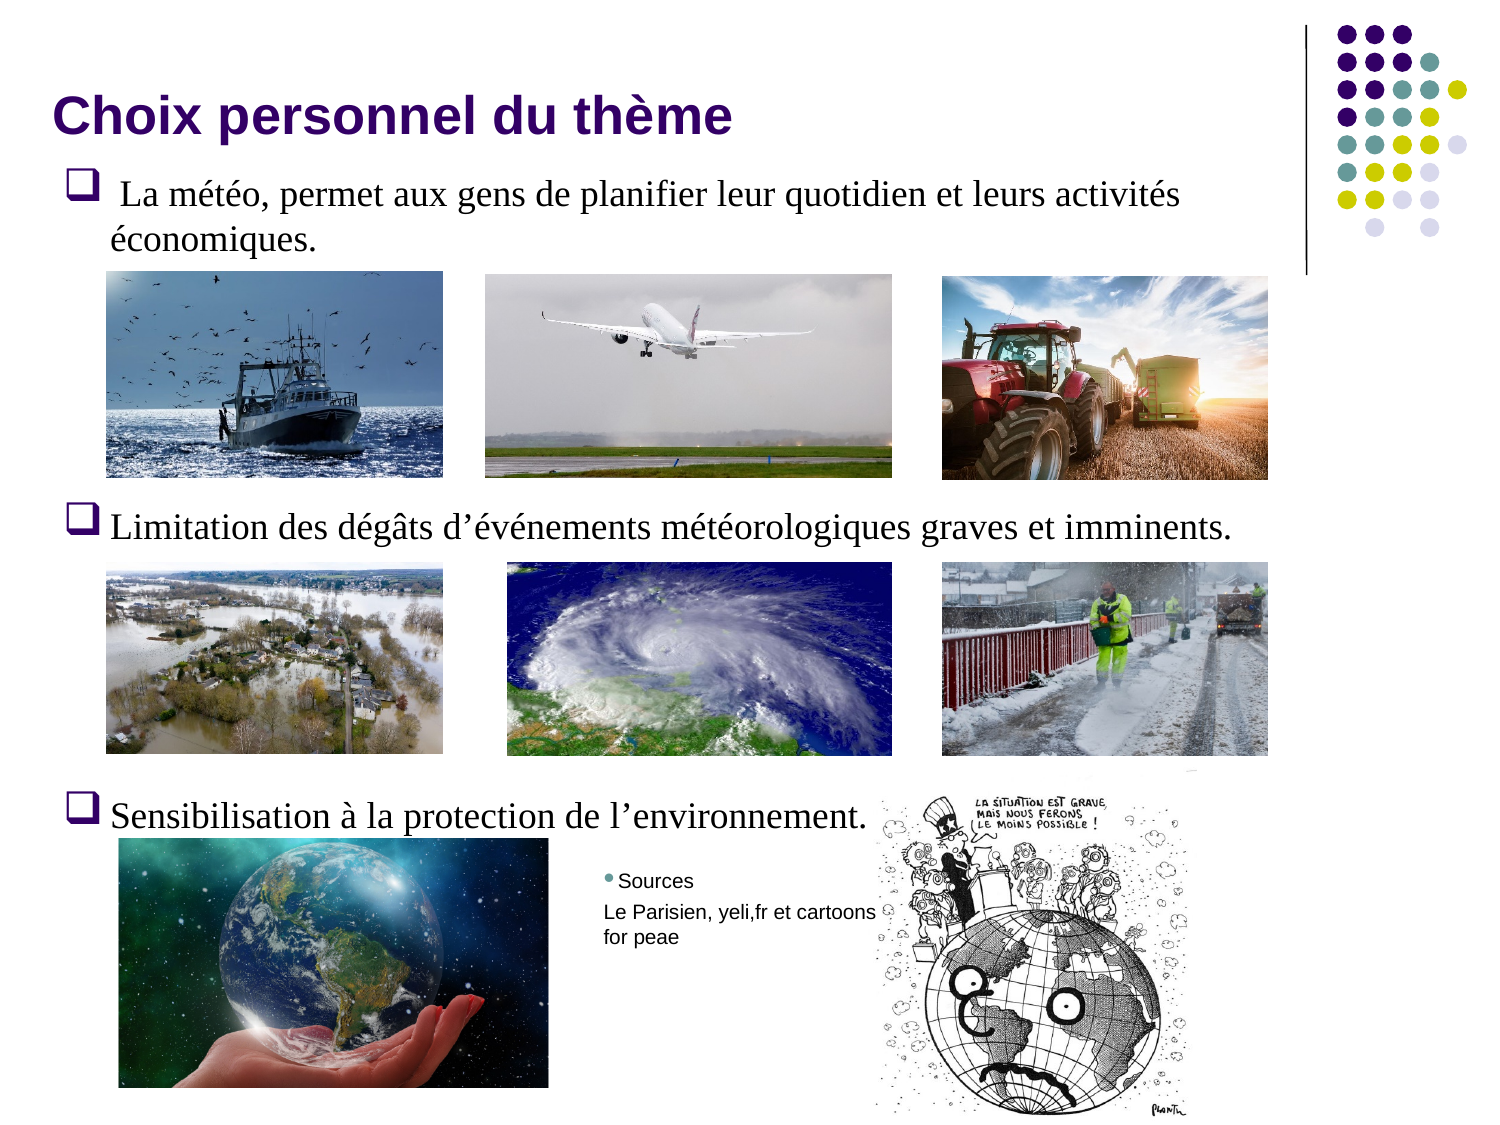

Choix personnel du thème
 La météo, permet aux gens de planifier leur quotidien et leurs activités économiques.
Limitation des dégâts d’événements météorologiques graves et imminents.
Sensibilisation à la protection de l’environnement.
Sources
Le Parisien, yeli,fr et cartoons for peae